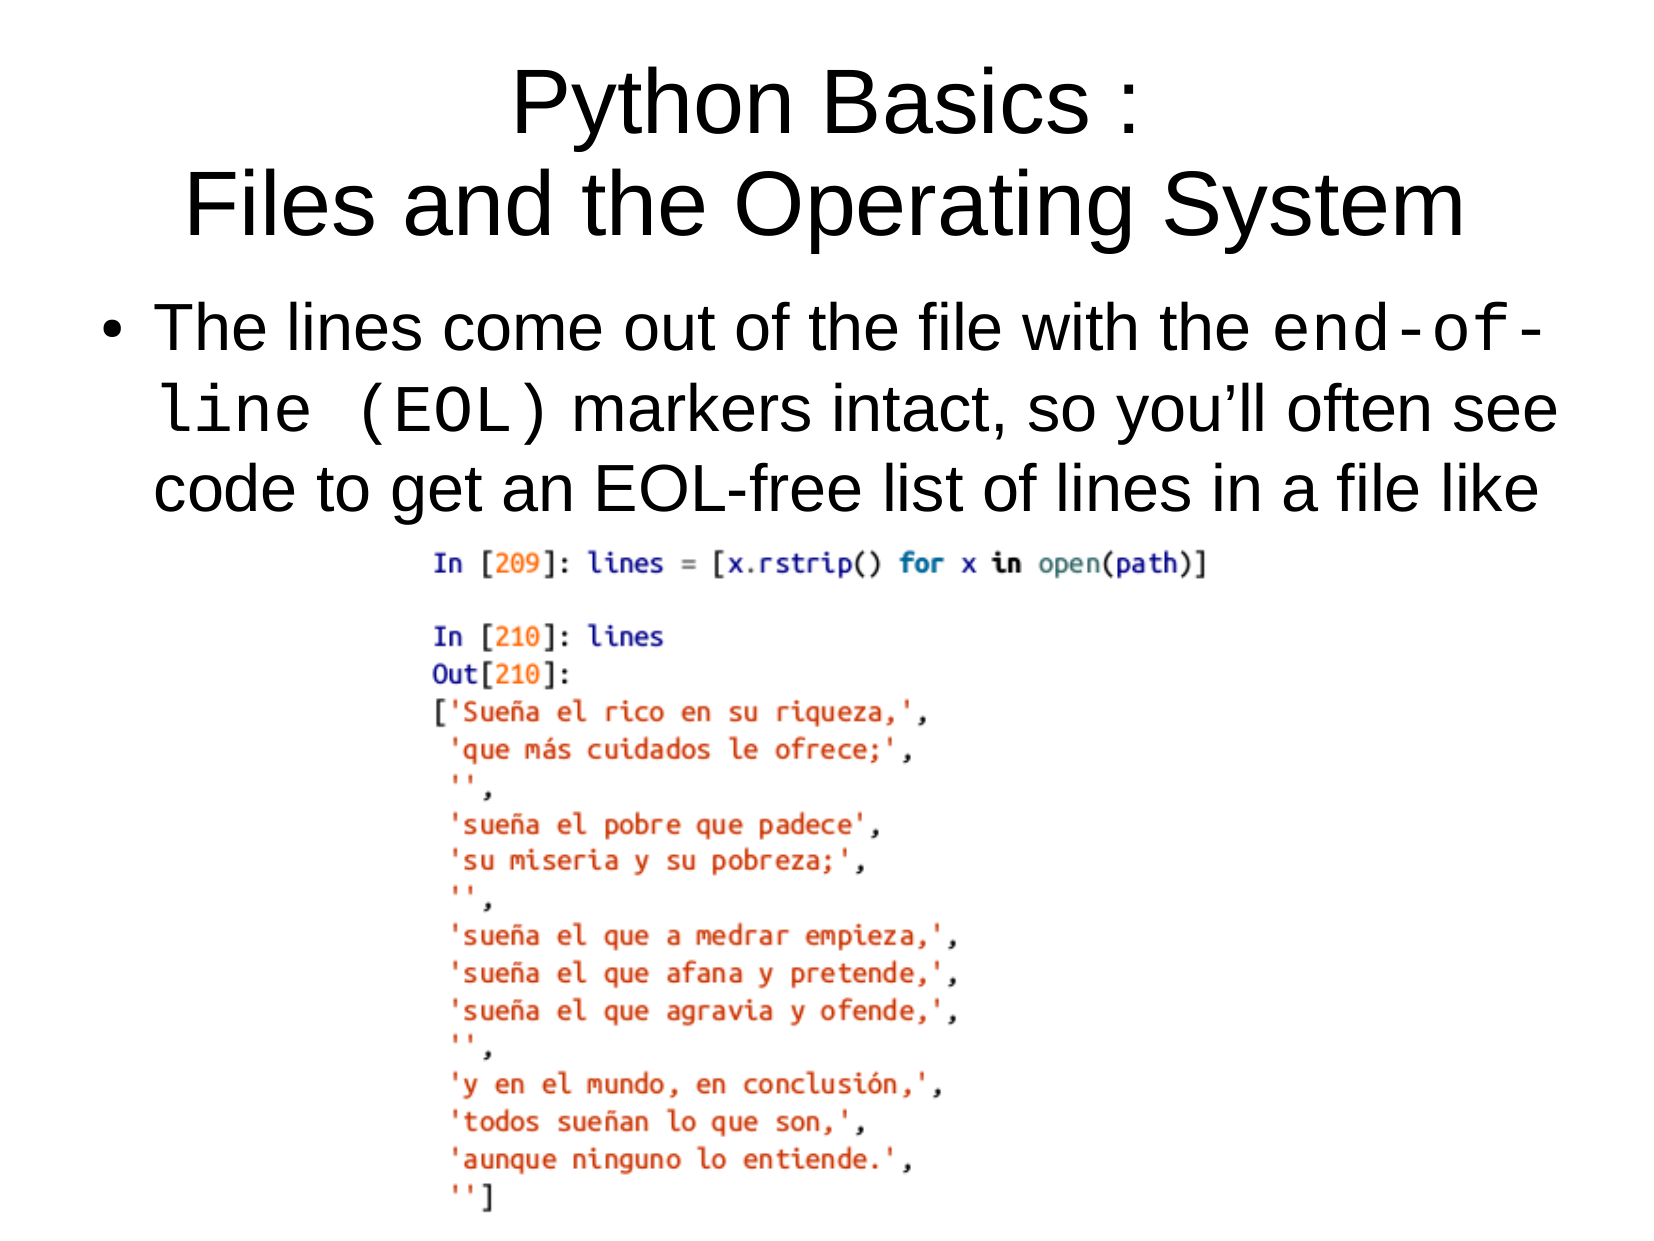

# Python Basics : Files and the Operating System
The lines come out of the file with the end-of-line (EOL) markers intact, so you’ll often see code to get an EOL-free list of lines in a file like